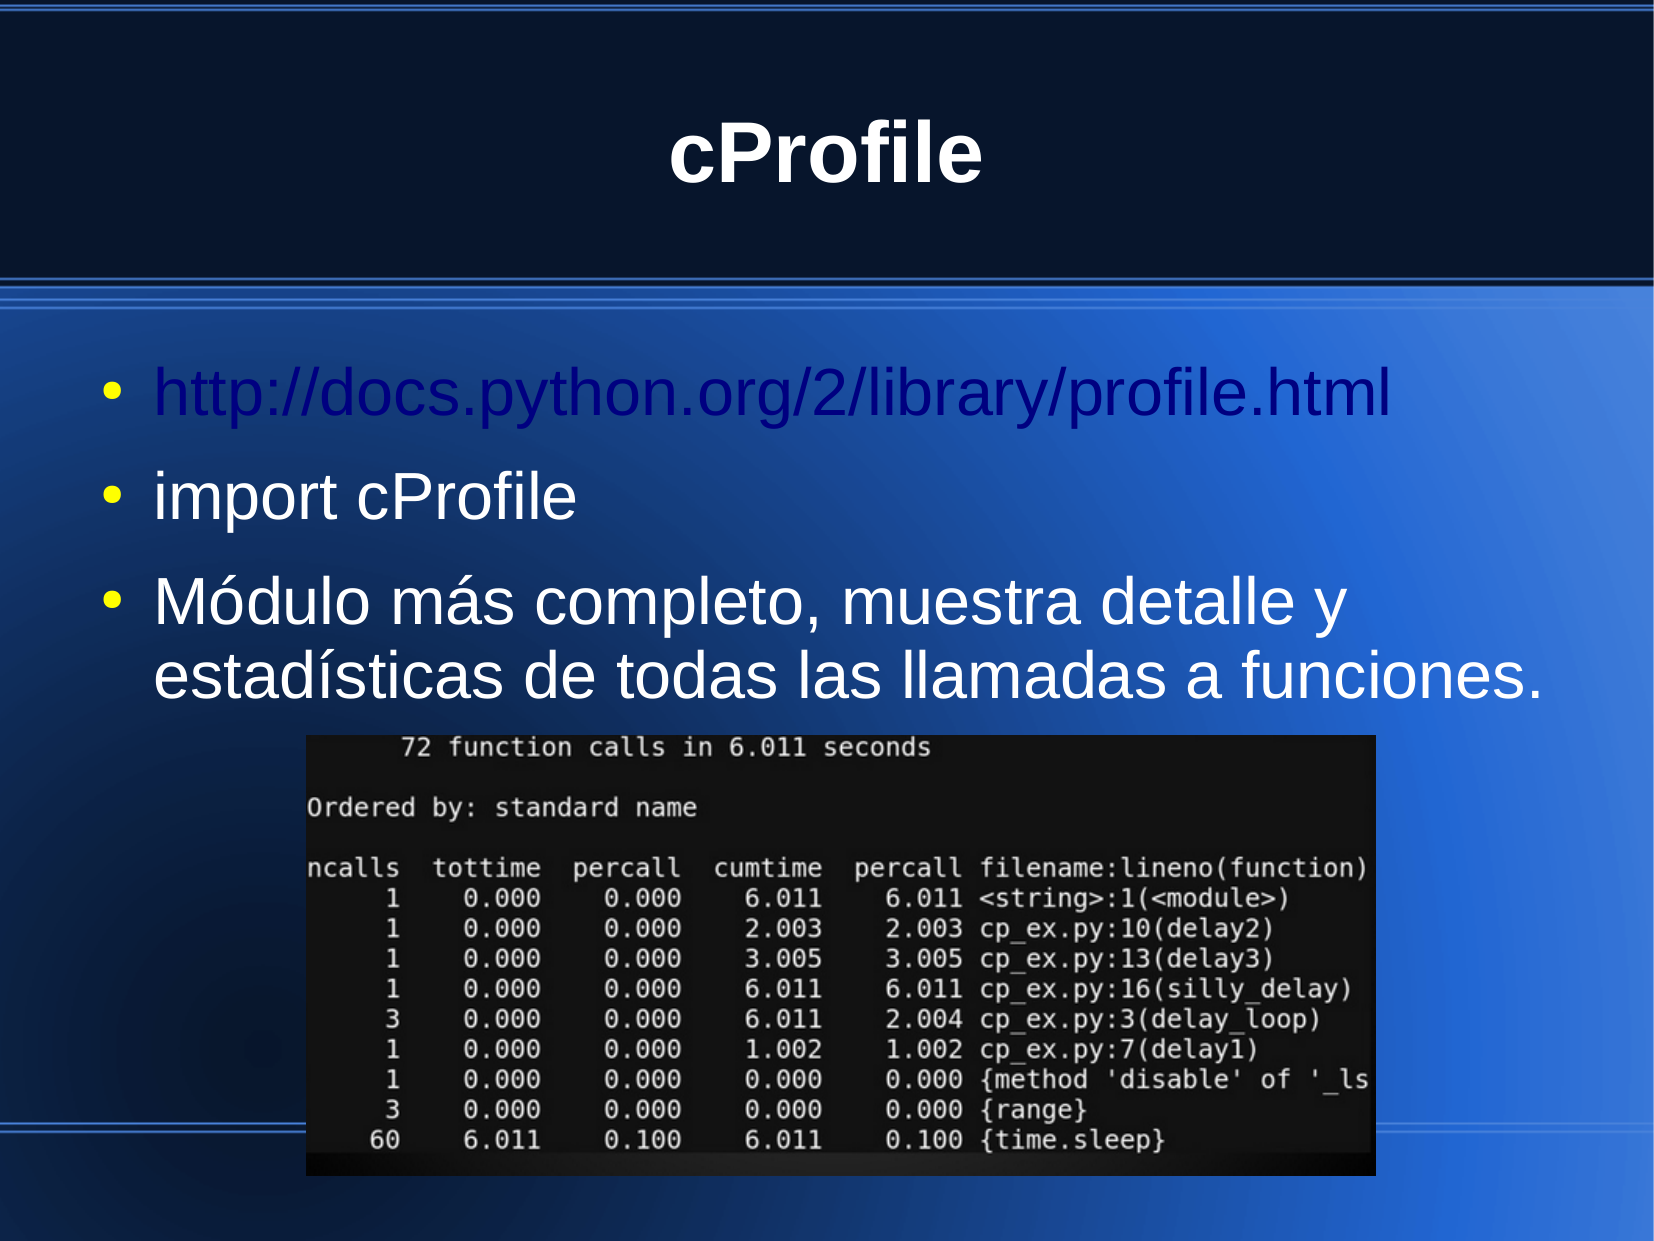

# cProfile
http://docs.python.org/2/library/profile.html
import cProfile
Módulo más completo, muestra detalle y estadísticas de todas las llamadas a funciones.